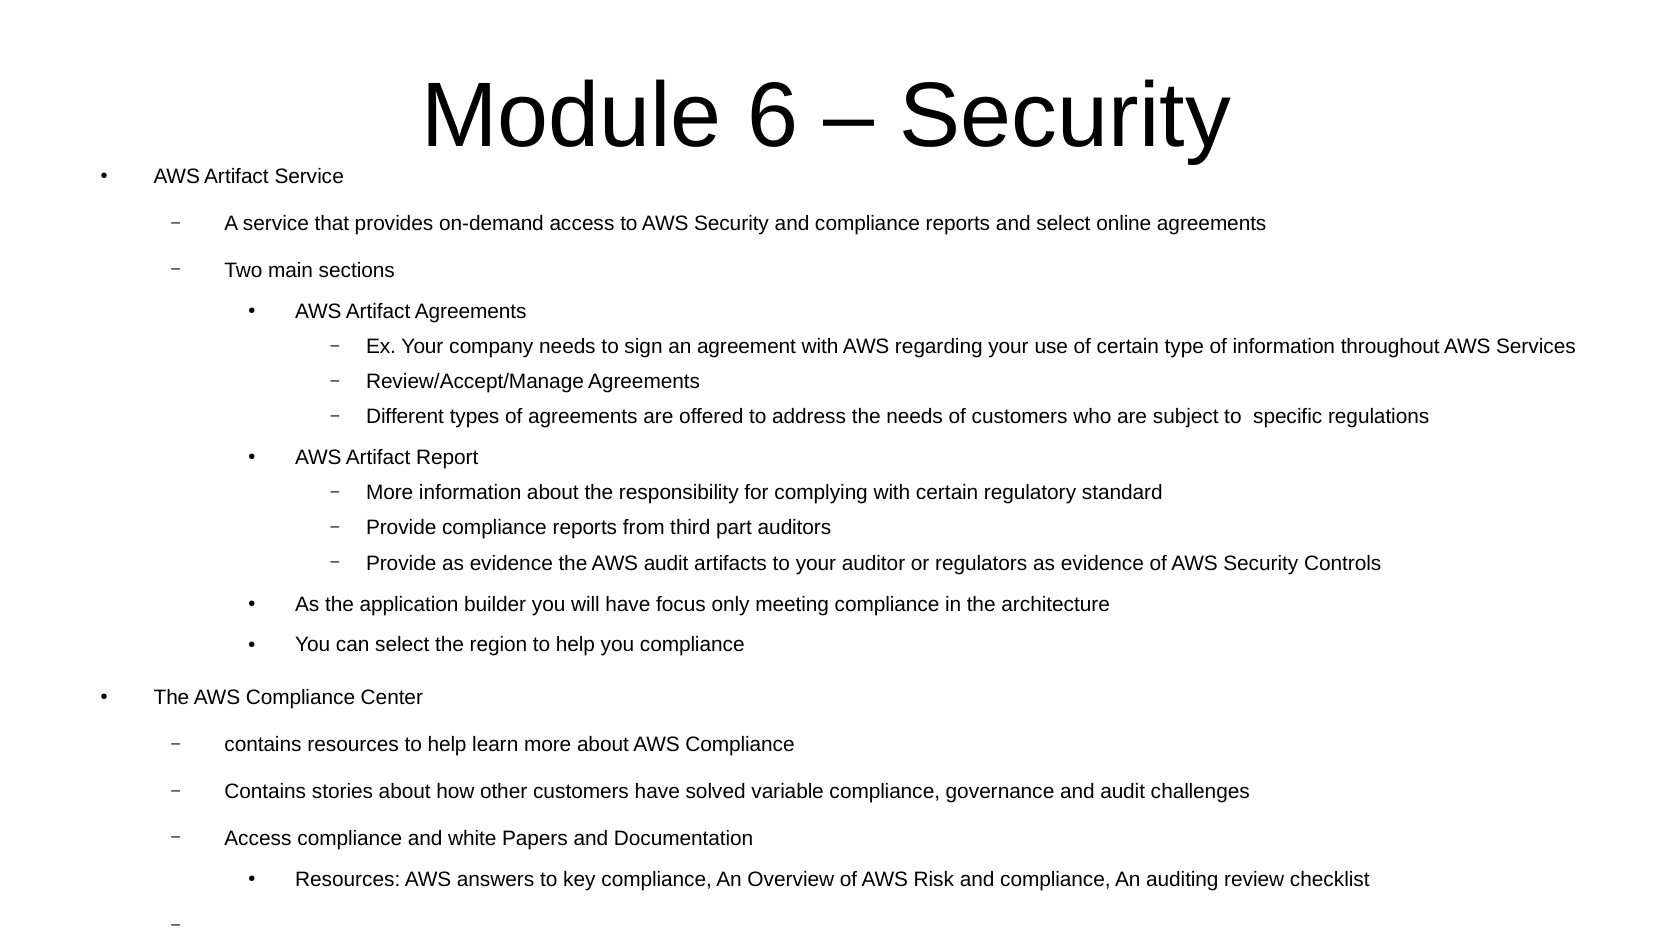

# Module 6 – Security
AWS Artifact Service
A service that provides on-demand access to AWS Security and compliance reports and select online agreements
Two main sections
AWS Artifact Agreements
Ex. Your company needs to sign an agreement with AWS regarding your use of certain type of information throughout AWS Services
Review/Accept/Manage Agreements
Different types of agreements are offered to address the needs of customers who are subject to specific regulations
AWS Artifact Report
More information about the responsibility for complying with certain regulatory standard
Provide compliance reports from third part auditors
Provide as evidence the AWS audit artifacts to your auditor or regulators as evidence of AWS Security Controls
As the application builder you will have focus only meeting compliance in the architecture
You can select the region to help you compliance
The AWS Compliance Center
contains resources to help learn more about AWS Compliance
Contains stories about how other customers have solved variable compliance, governance and audit challenges
Access compliance and white Papers and Documentation
Resources: AWS answers to key compliance, An Overview of AWS Risk and compliance, An auditing review checklist